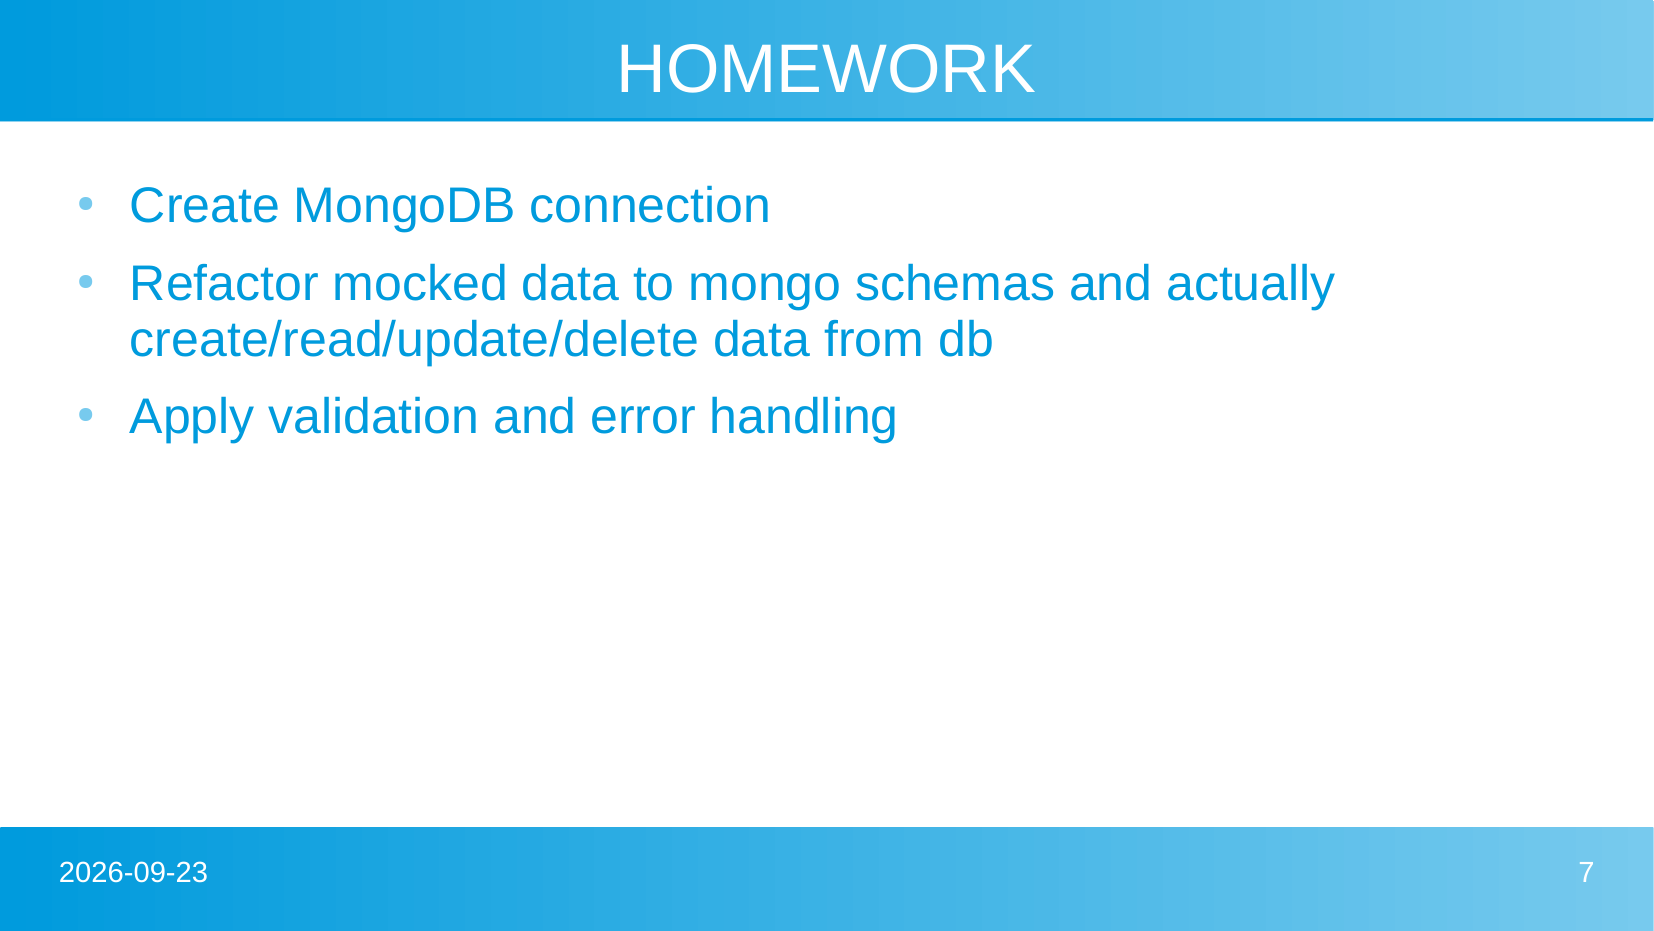

# HOMEWORK
Create MongoDB connection
Refactor mocked data to mongo schemas and actually create/read/update/delete data from db
Apply validation and error handling
7